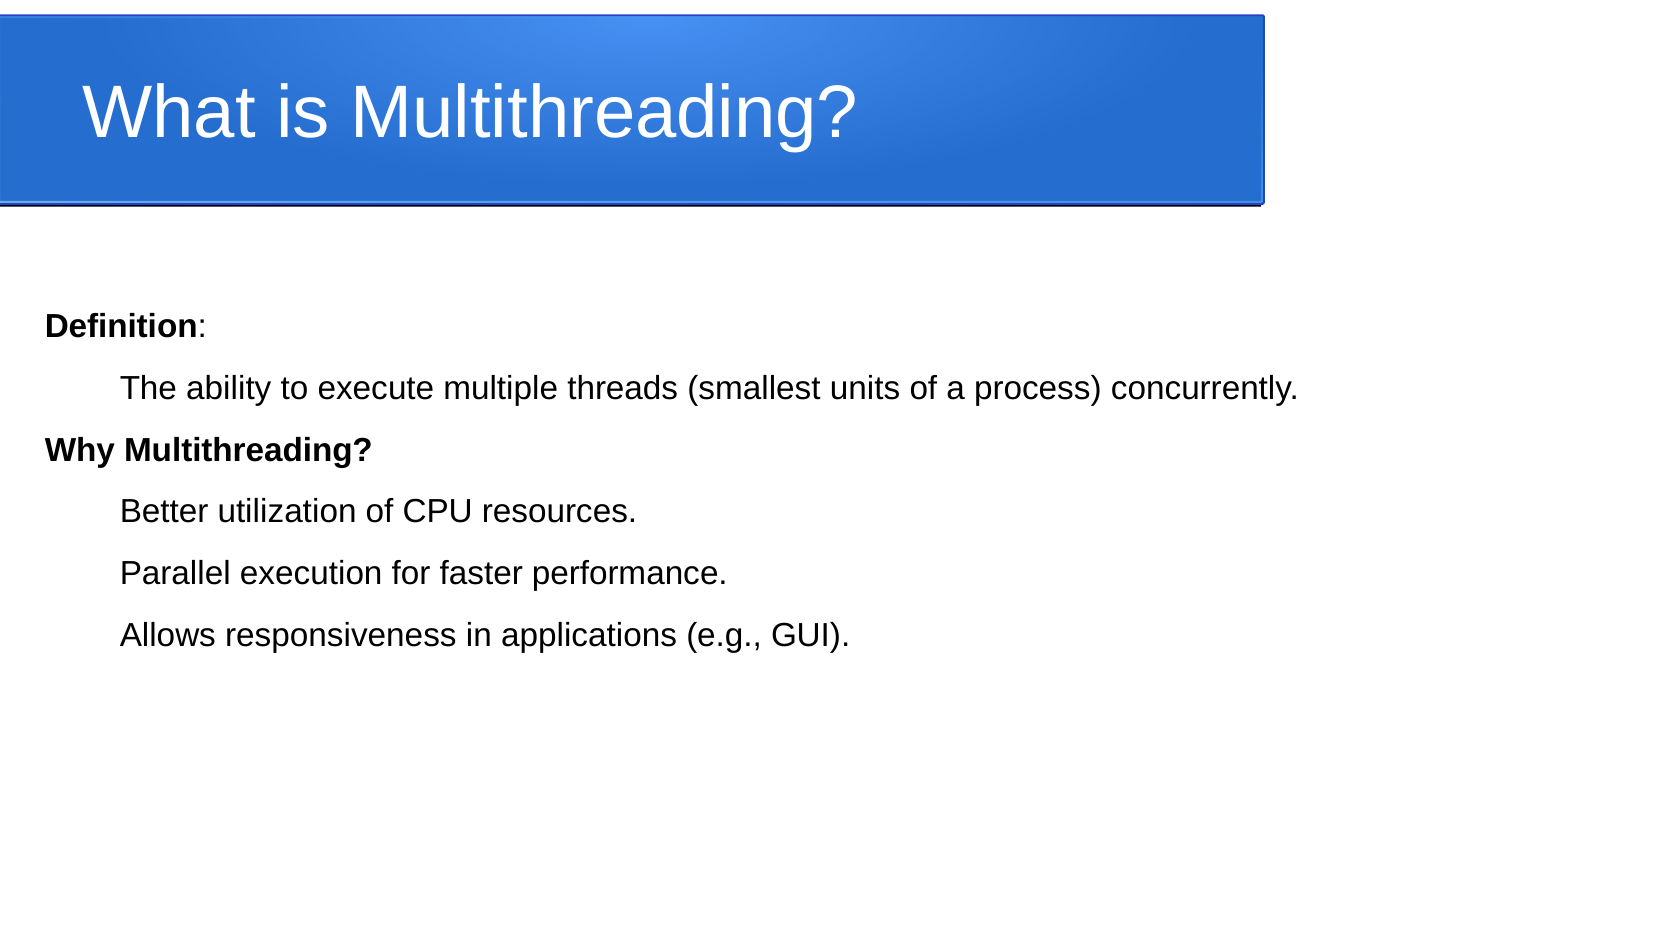

# What is Multithreading?
Definition:
	The ability to execute multiple threads (smallest units of a process) concurrently.
Why Multithreading?
	Better utilization of CPU resources.
	Parallel execution for faster performance.
	Allows responsiveness in applications (e.g., GUI).